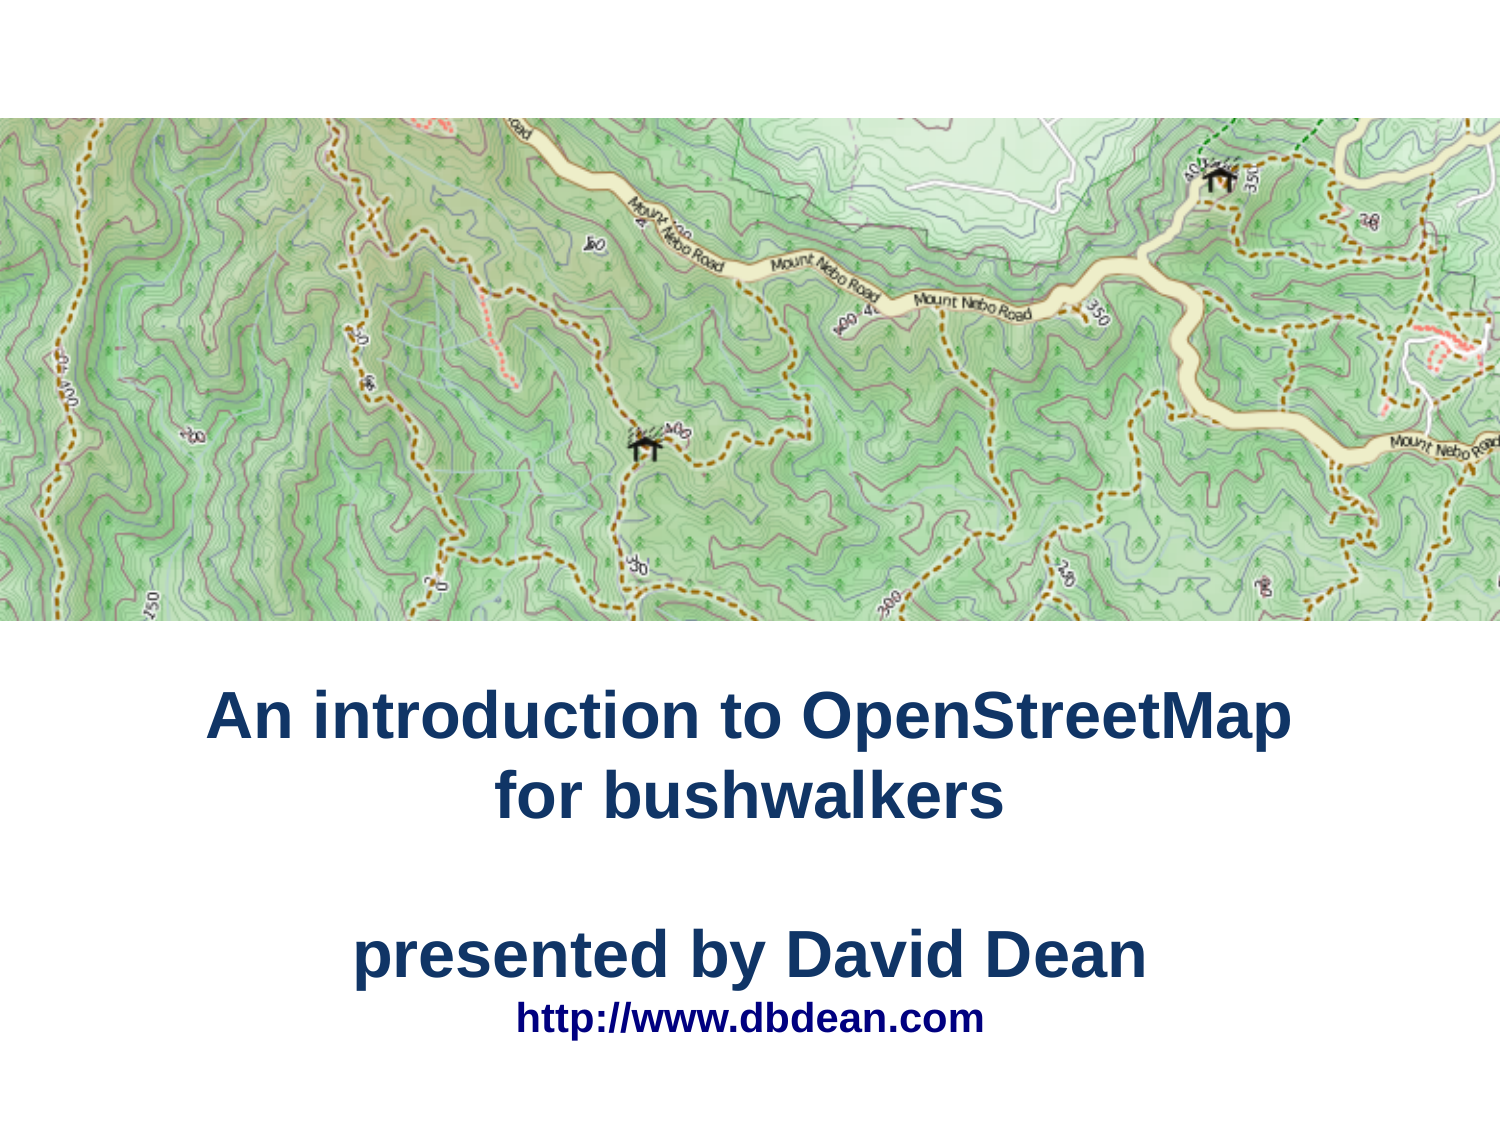

# An introduction to OpenStreetMap for bushwalkers presented by David Dean http://www.dbdean.com